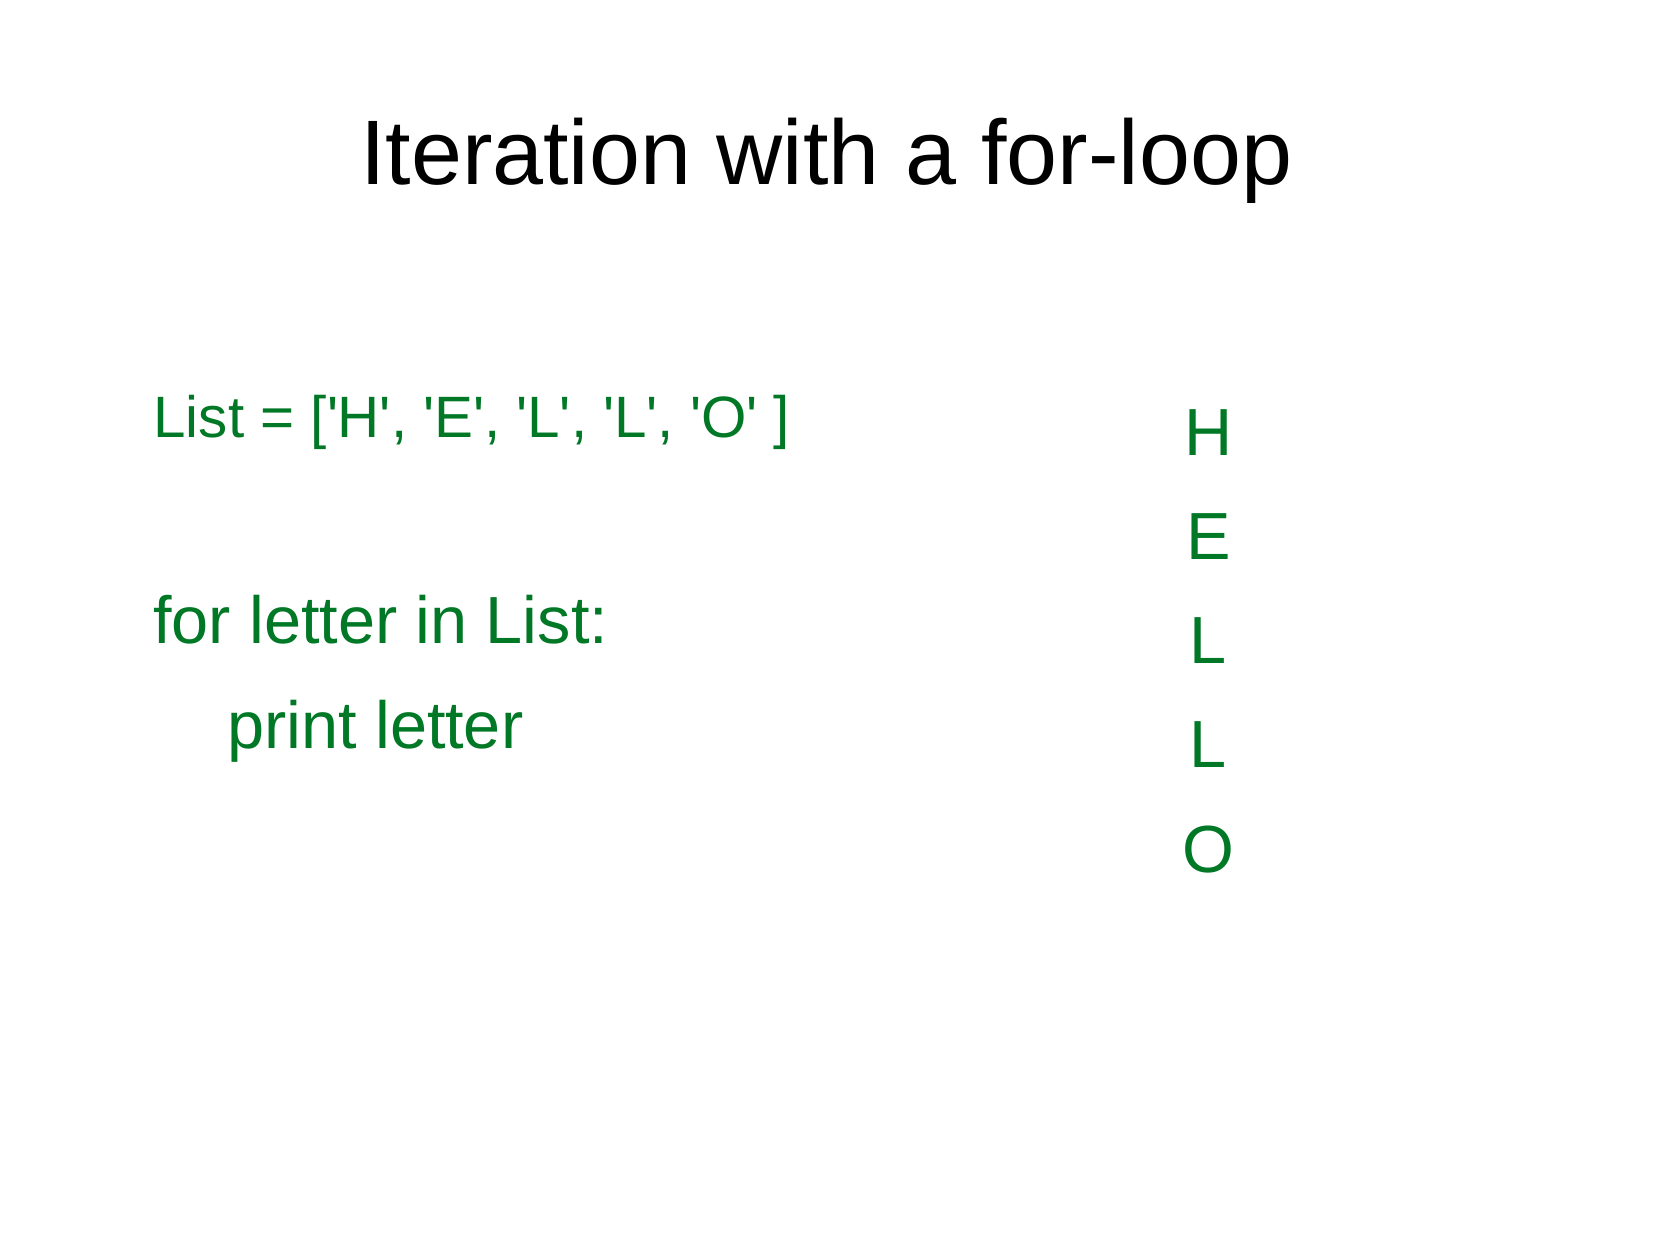

# Iteration with a for-loop
List = ['H', 'E', 'L', 'L', 'O' ]
for letter in List:
 print letter
H
E
L
L
O